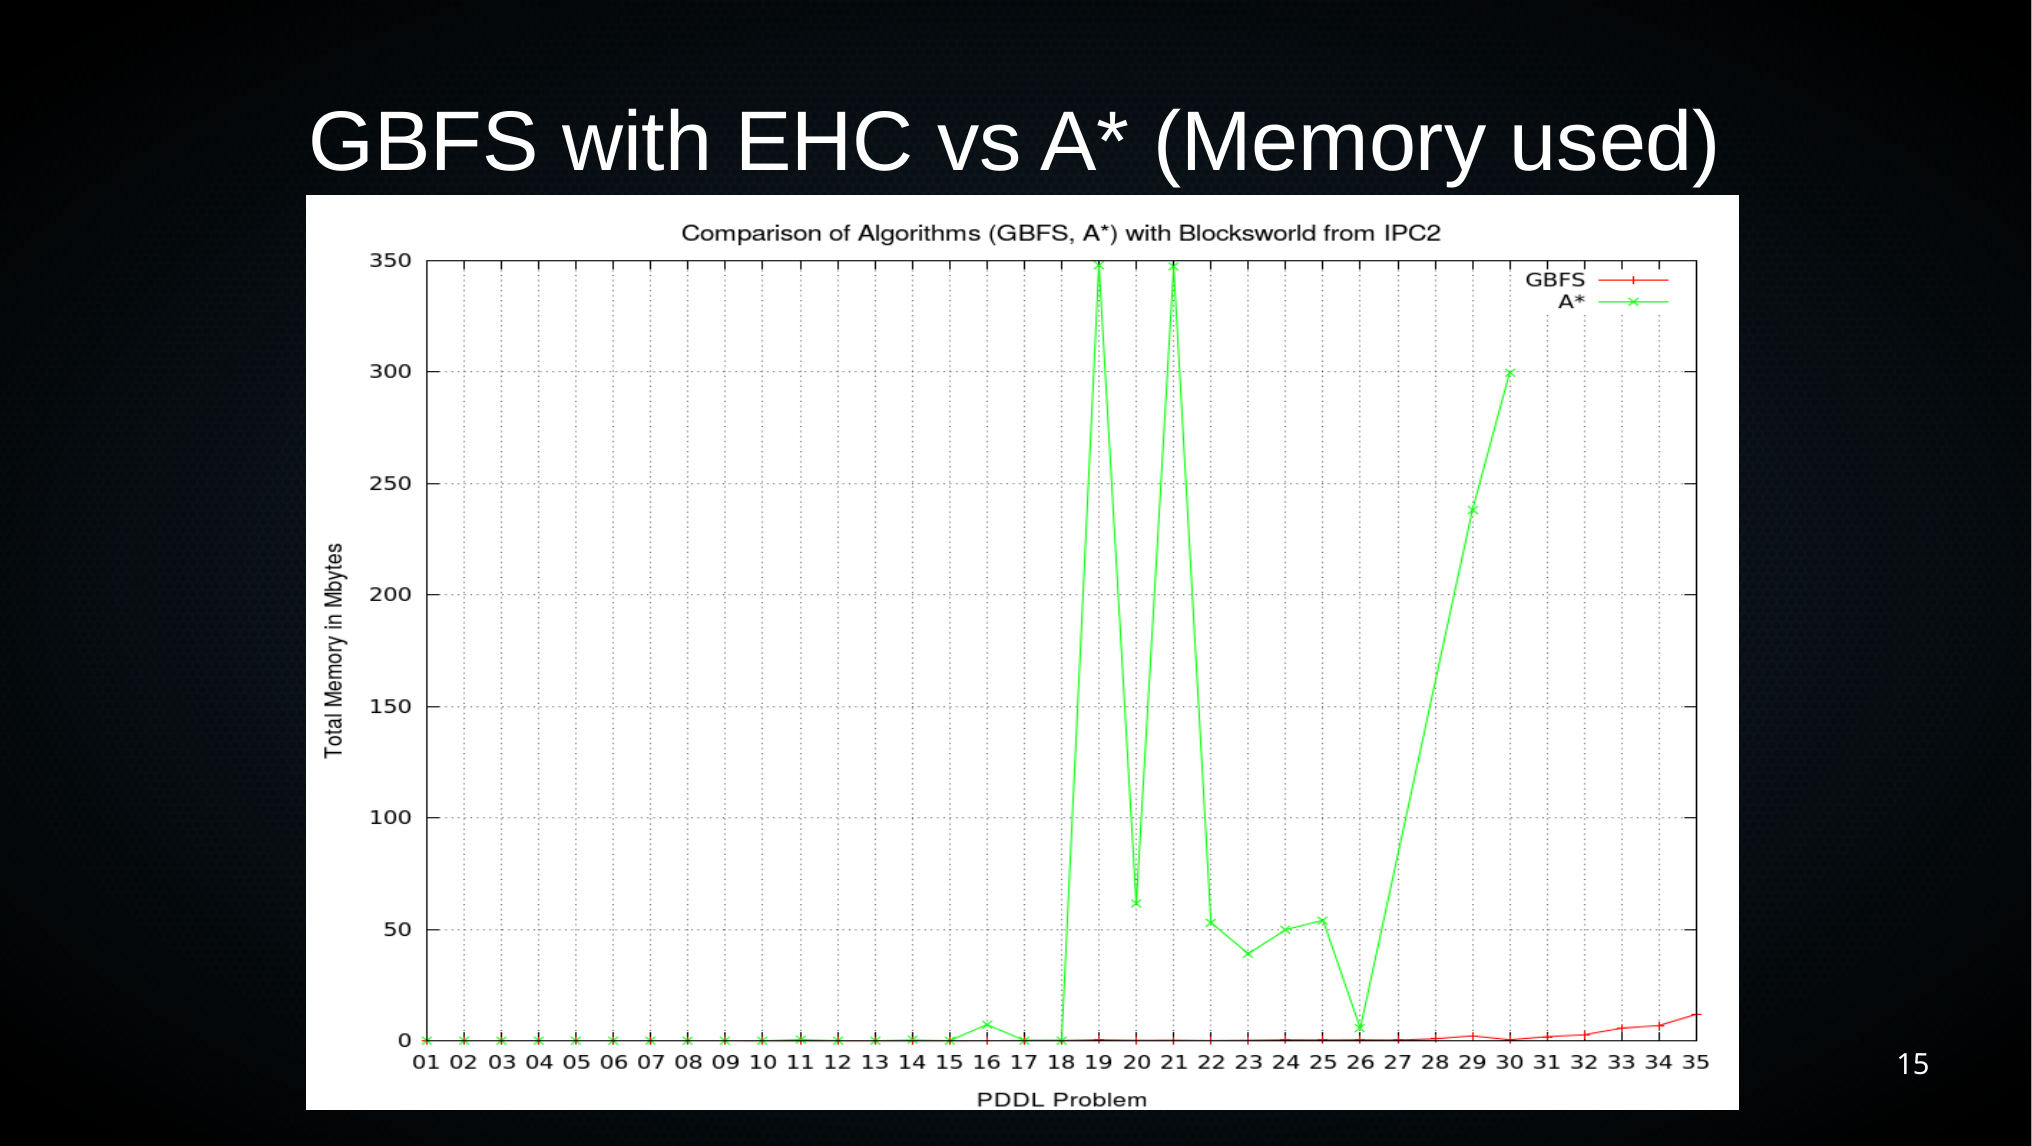

# GBFS with EHC vs A* (Memory used)
15